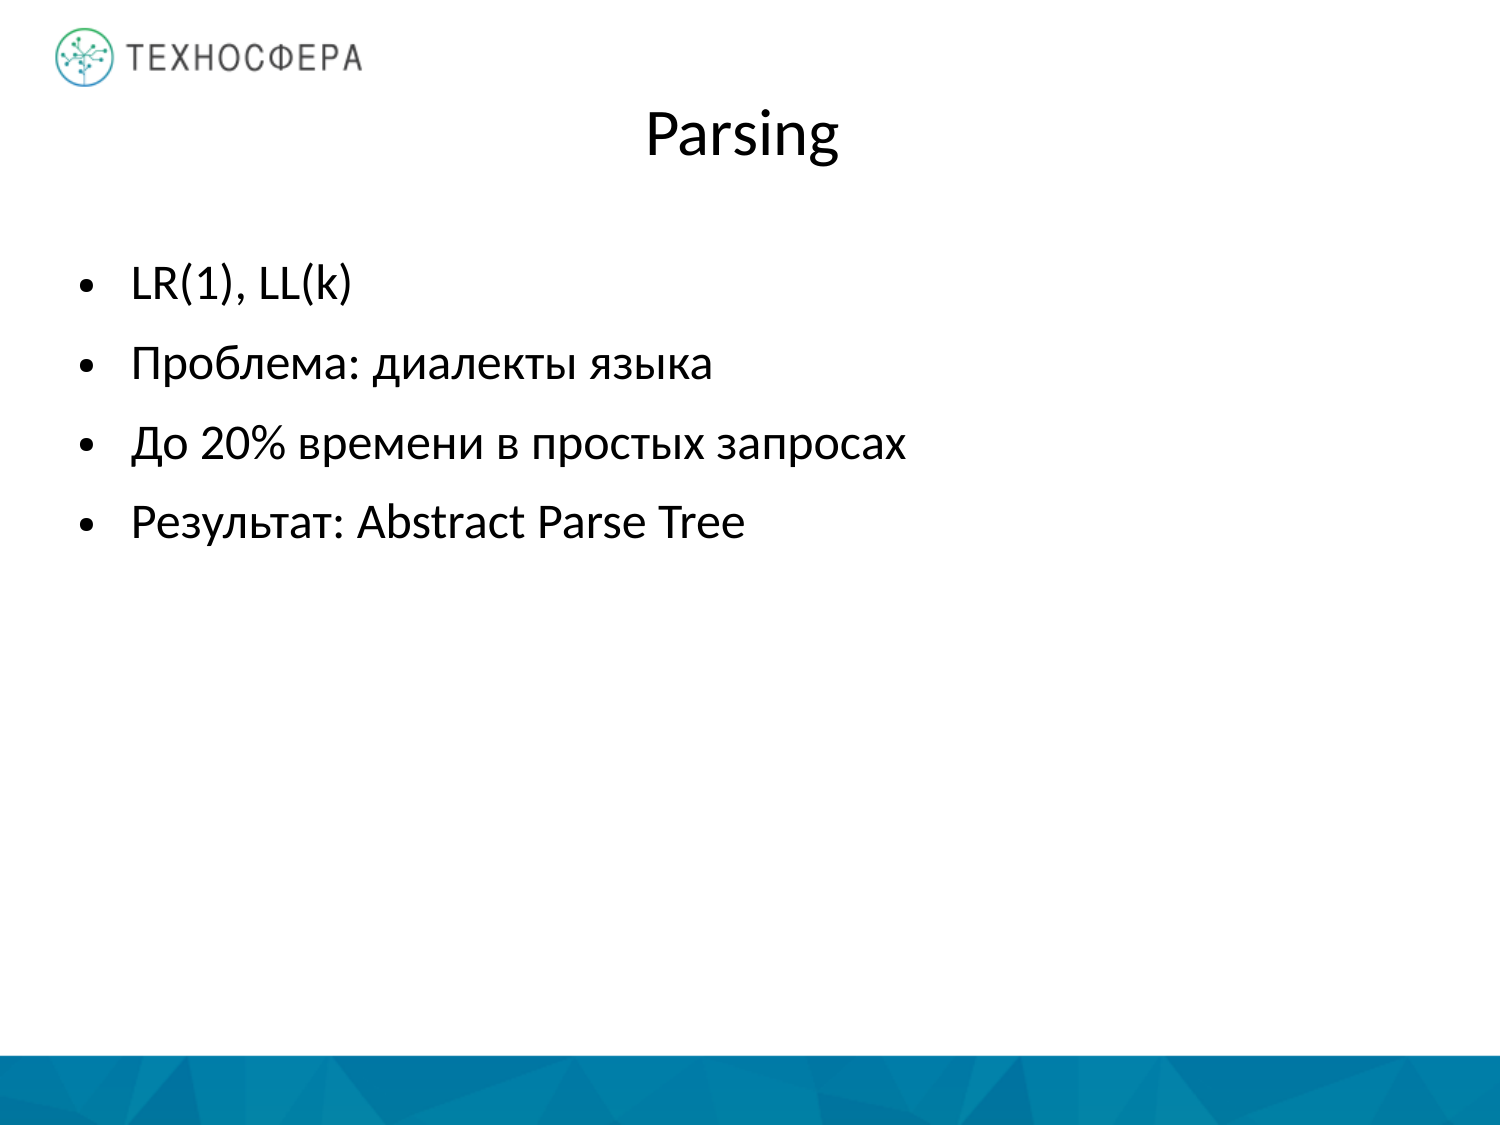

# Parsing
LR(1), LL(k)
Проблема: диалекты языка
До 20% времени в простых запросах
Результат: Abstract Parse Tree